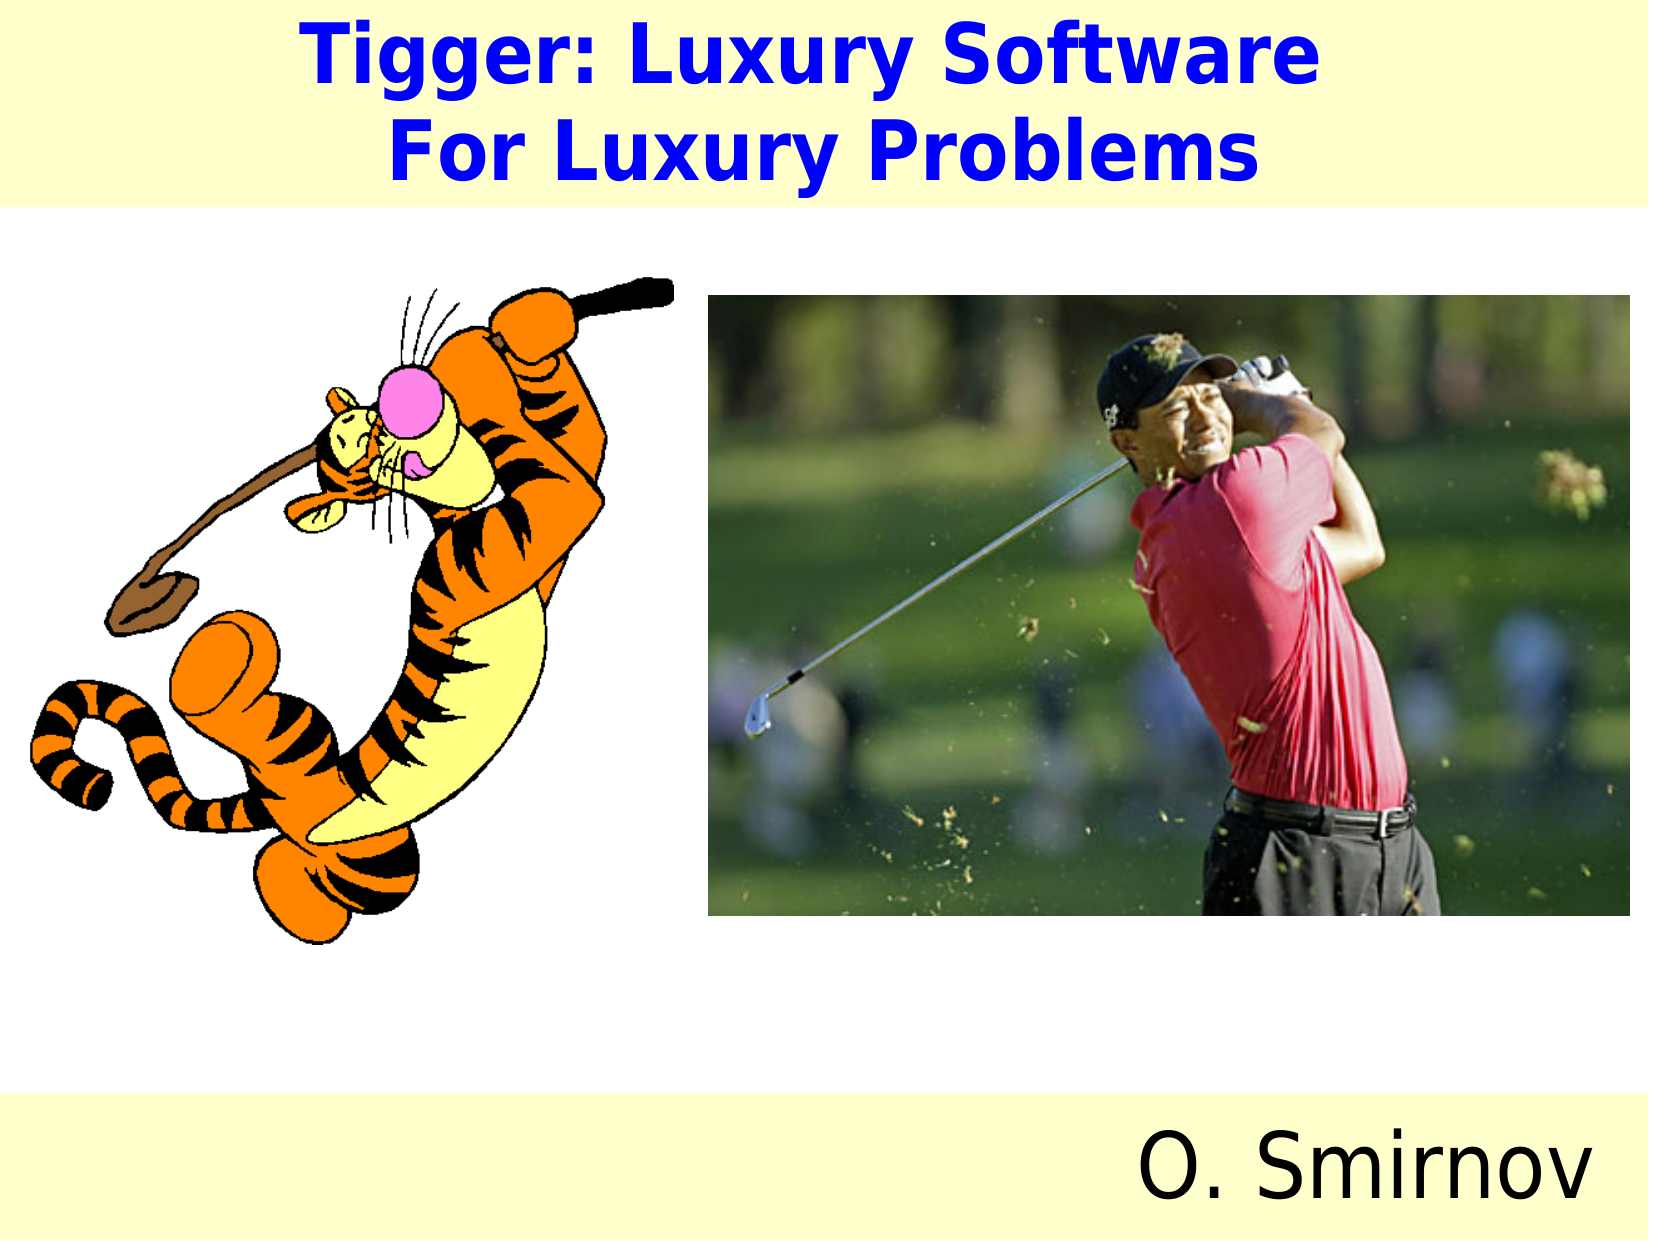

# Tigger: Luxury Software For Luxury Problems
O. Smirnov